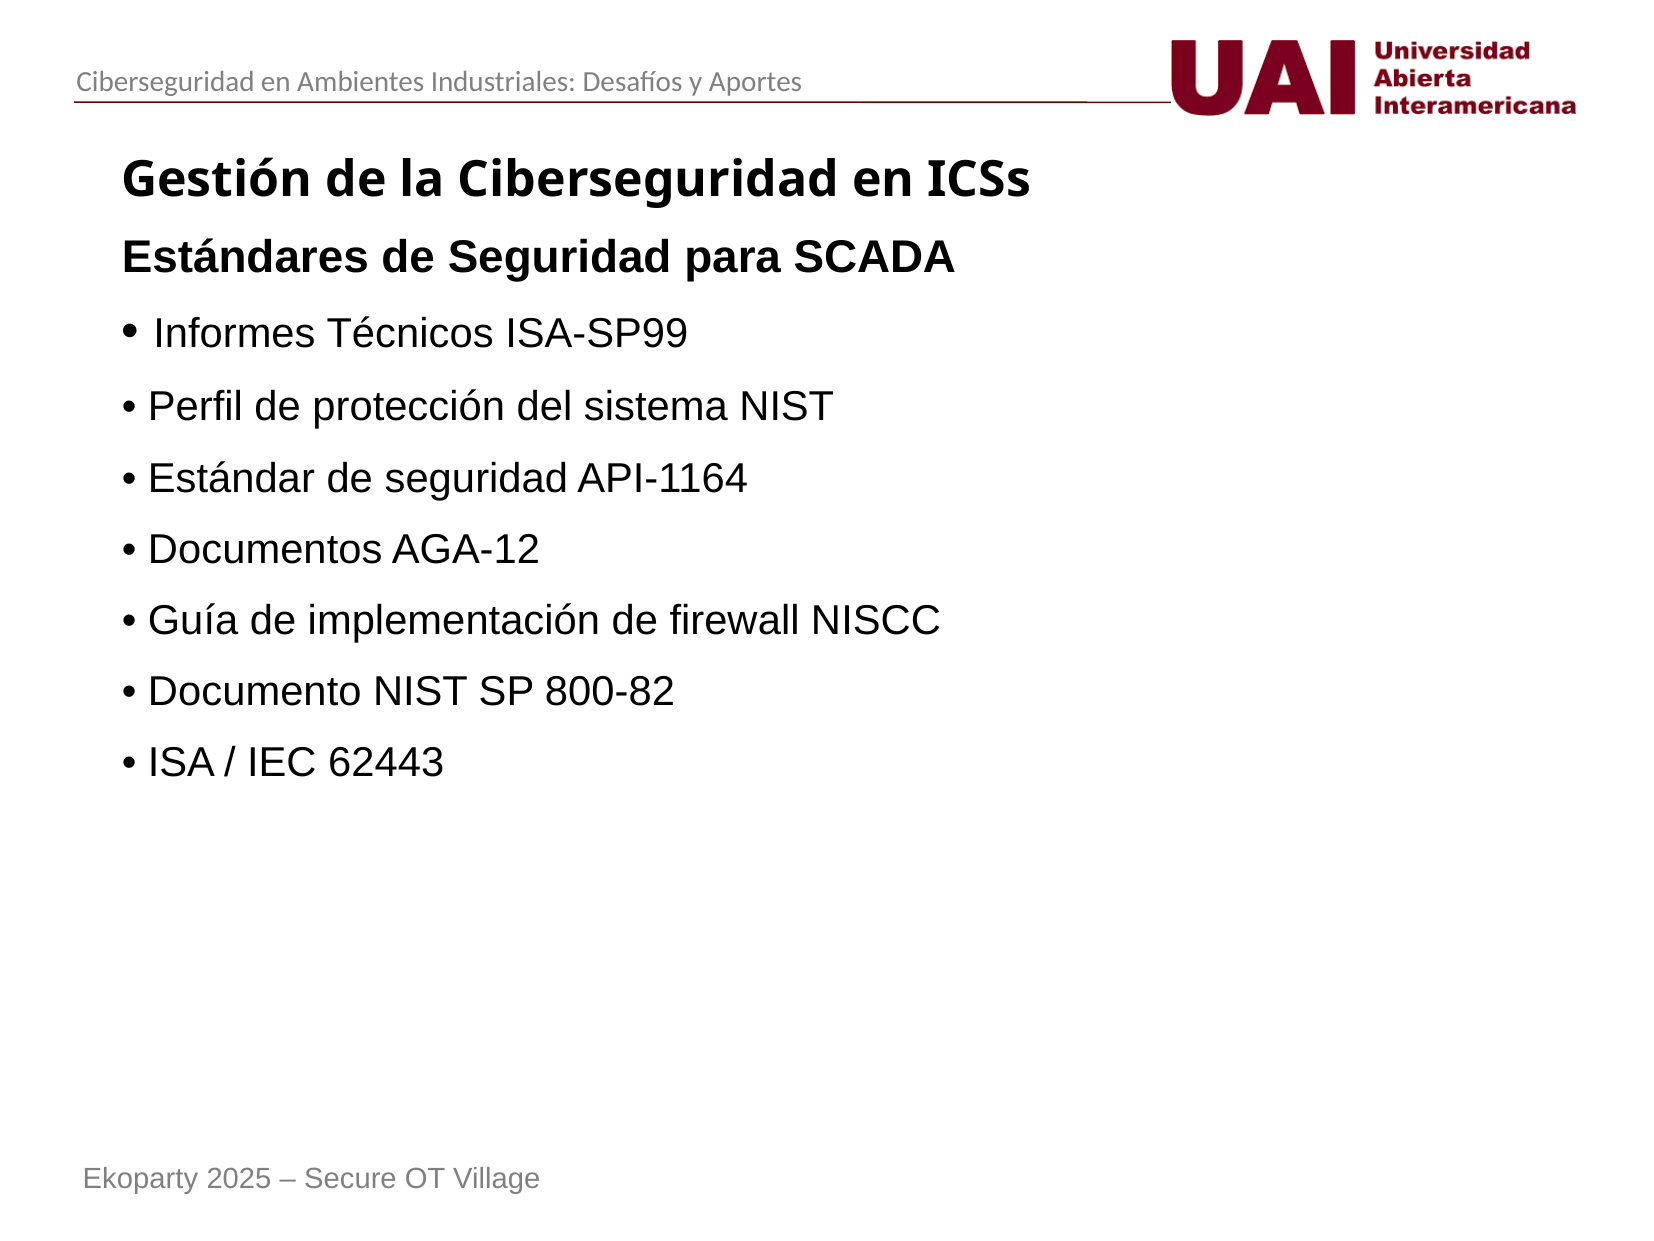

Gestión de la Ciberseguridad en ICSs
Estándares de Seguridad para SCADA
• Informes Técnicos ISA-SP99
• Perfil de protección del sistema NIST
• Estándar de seguridad API-1164
• Documentos AGA-12
• Guía de implementación de firewall NISCC
• Documento NIST SP 800-82
• ISA / IEC 62443
 El modelo de Purdue: